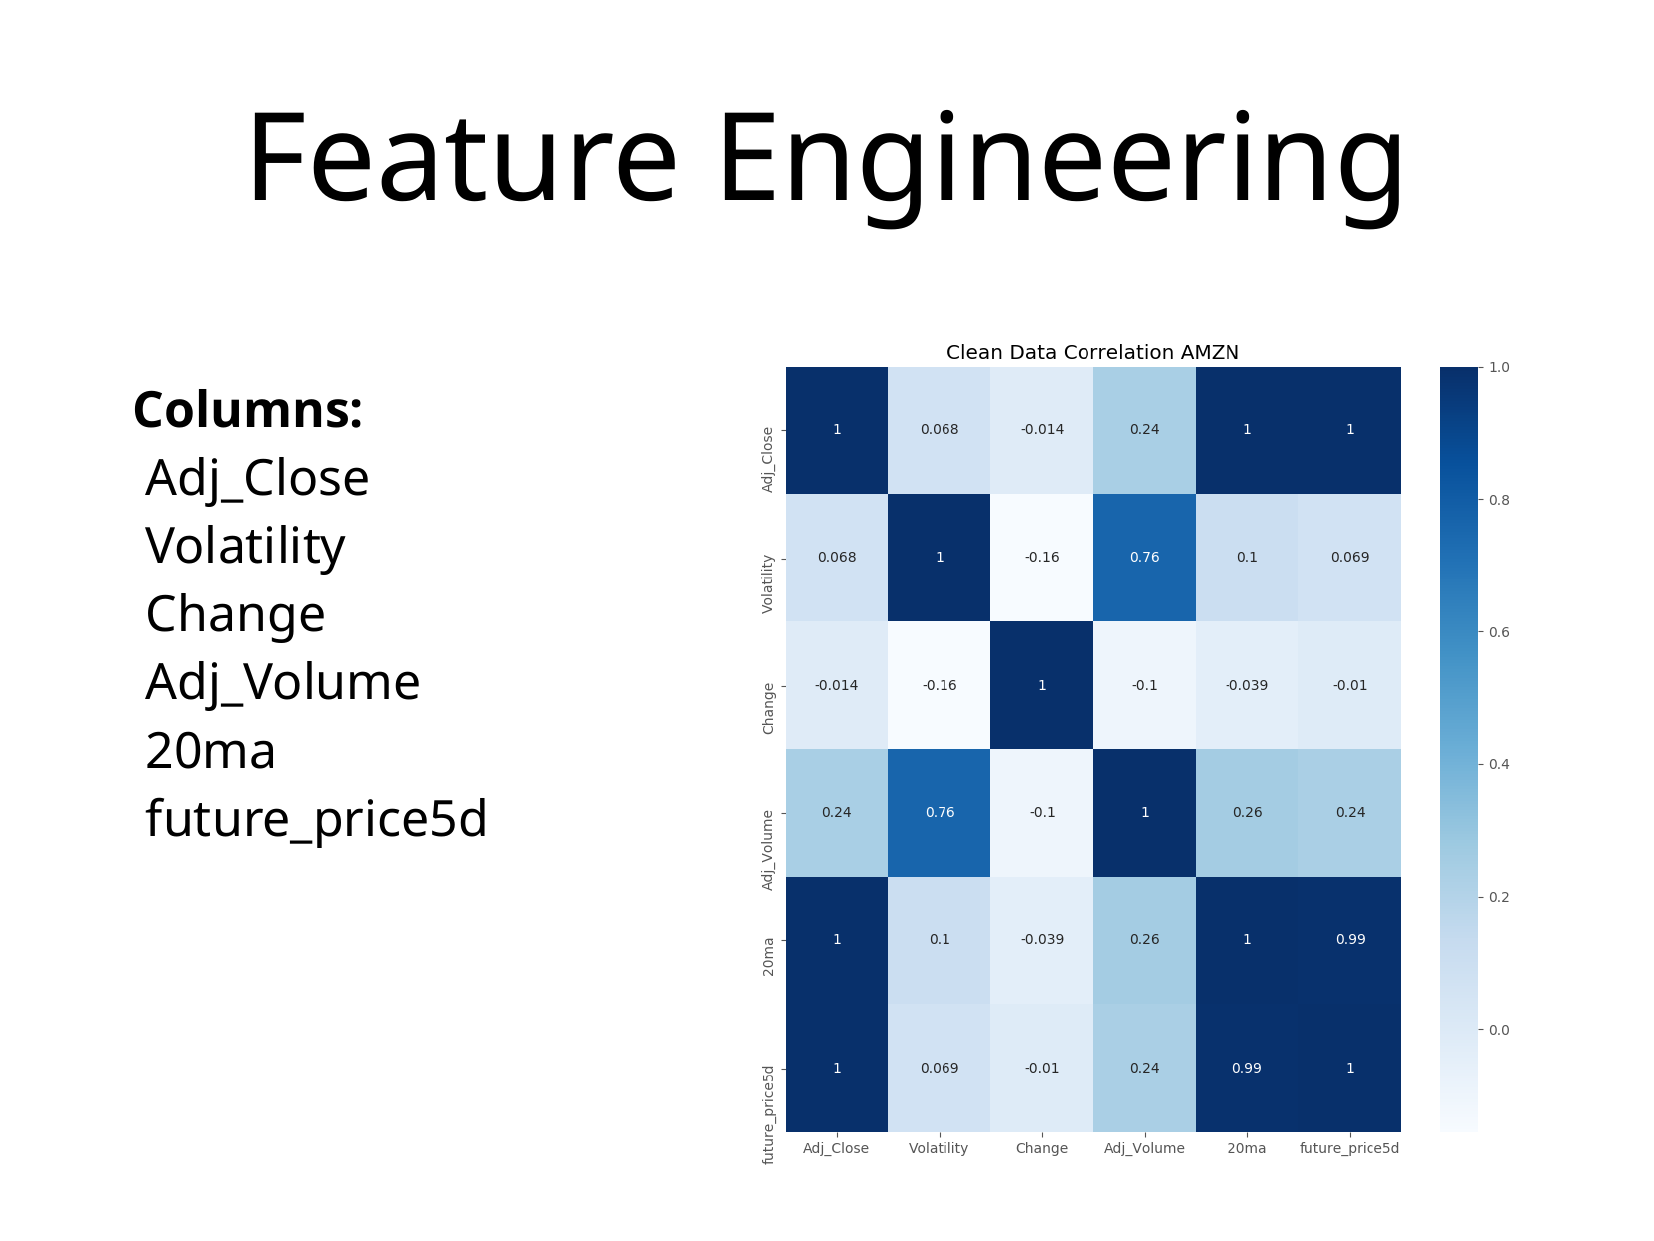

# Feature Engineering
Columns:
 Adj_Close
 Volatility
 Change
 Adj_Volume
 20ma
 future_price5d